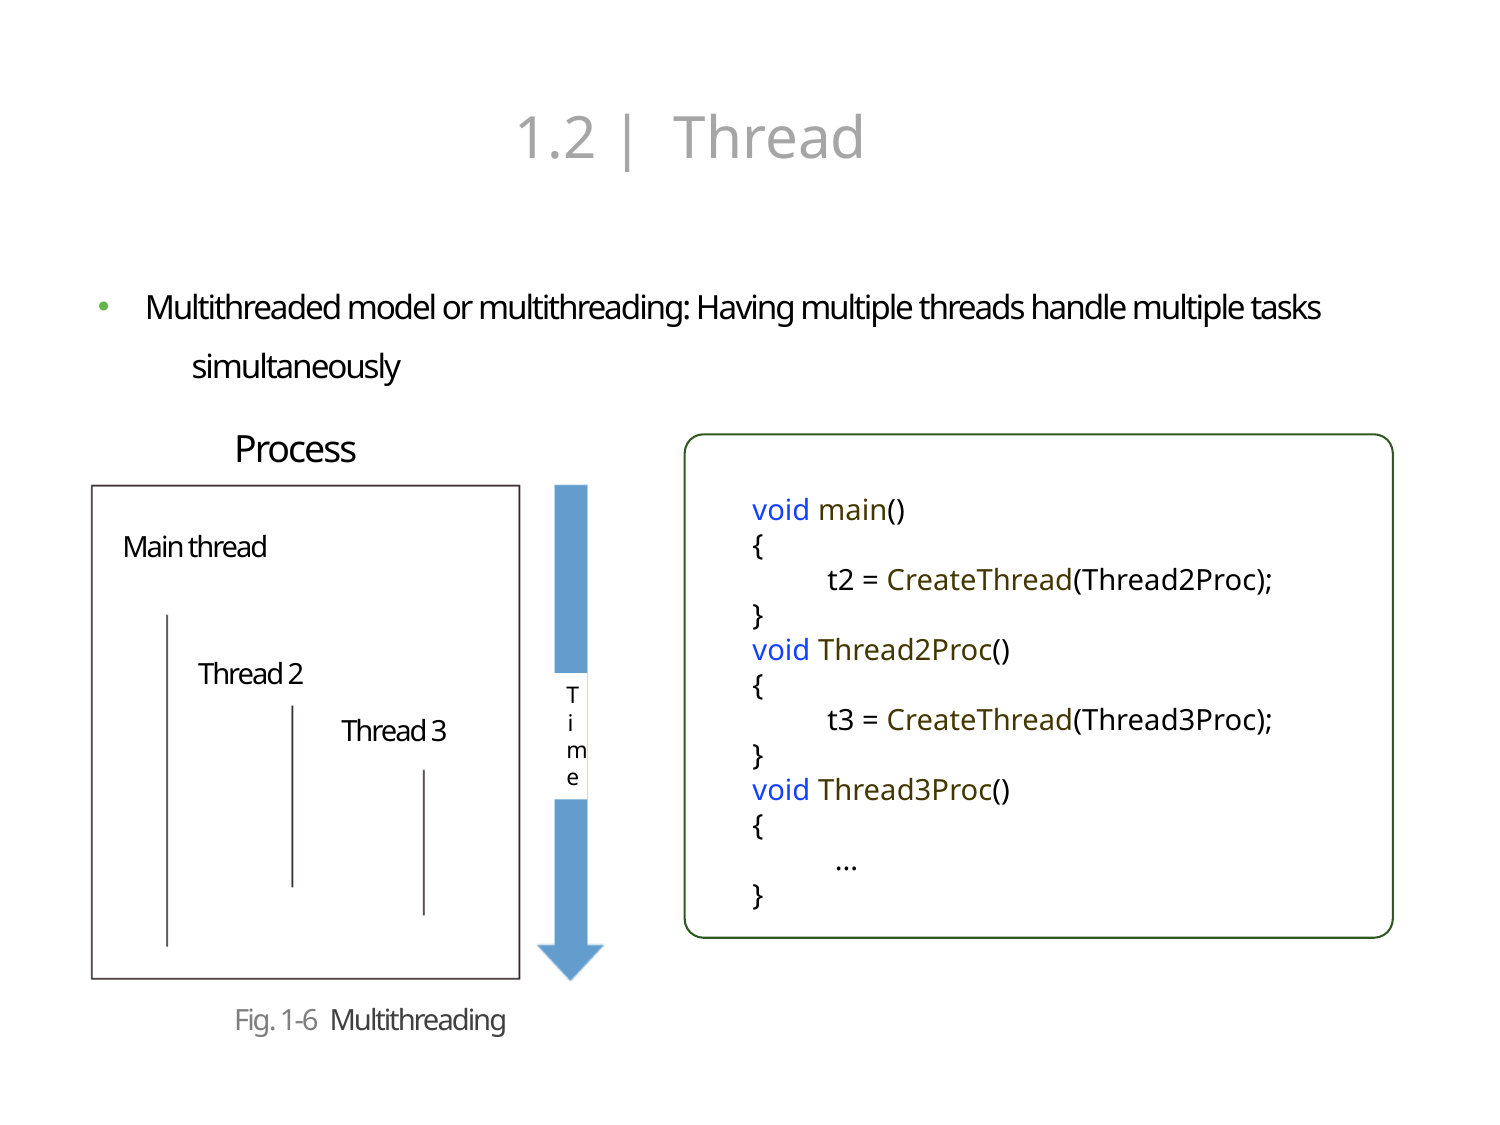

1.2 | Thread
Multithreaded model or multithreading: Having multiple threads handle multiple tasks simultaneously
Process
void main()
{
	t2 = CreateThread(Thread2Proc);
}
void Thread2Proc()
{
	t3 = CreateThread(Thread3Proc);
}
void Thread3Proc()
{
	 ...
}
Main thread
Thread 2
Time
Thread 3
Fig. 1-6 Multithreading